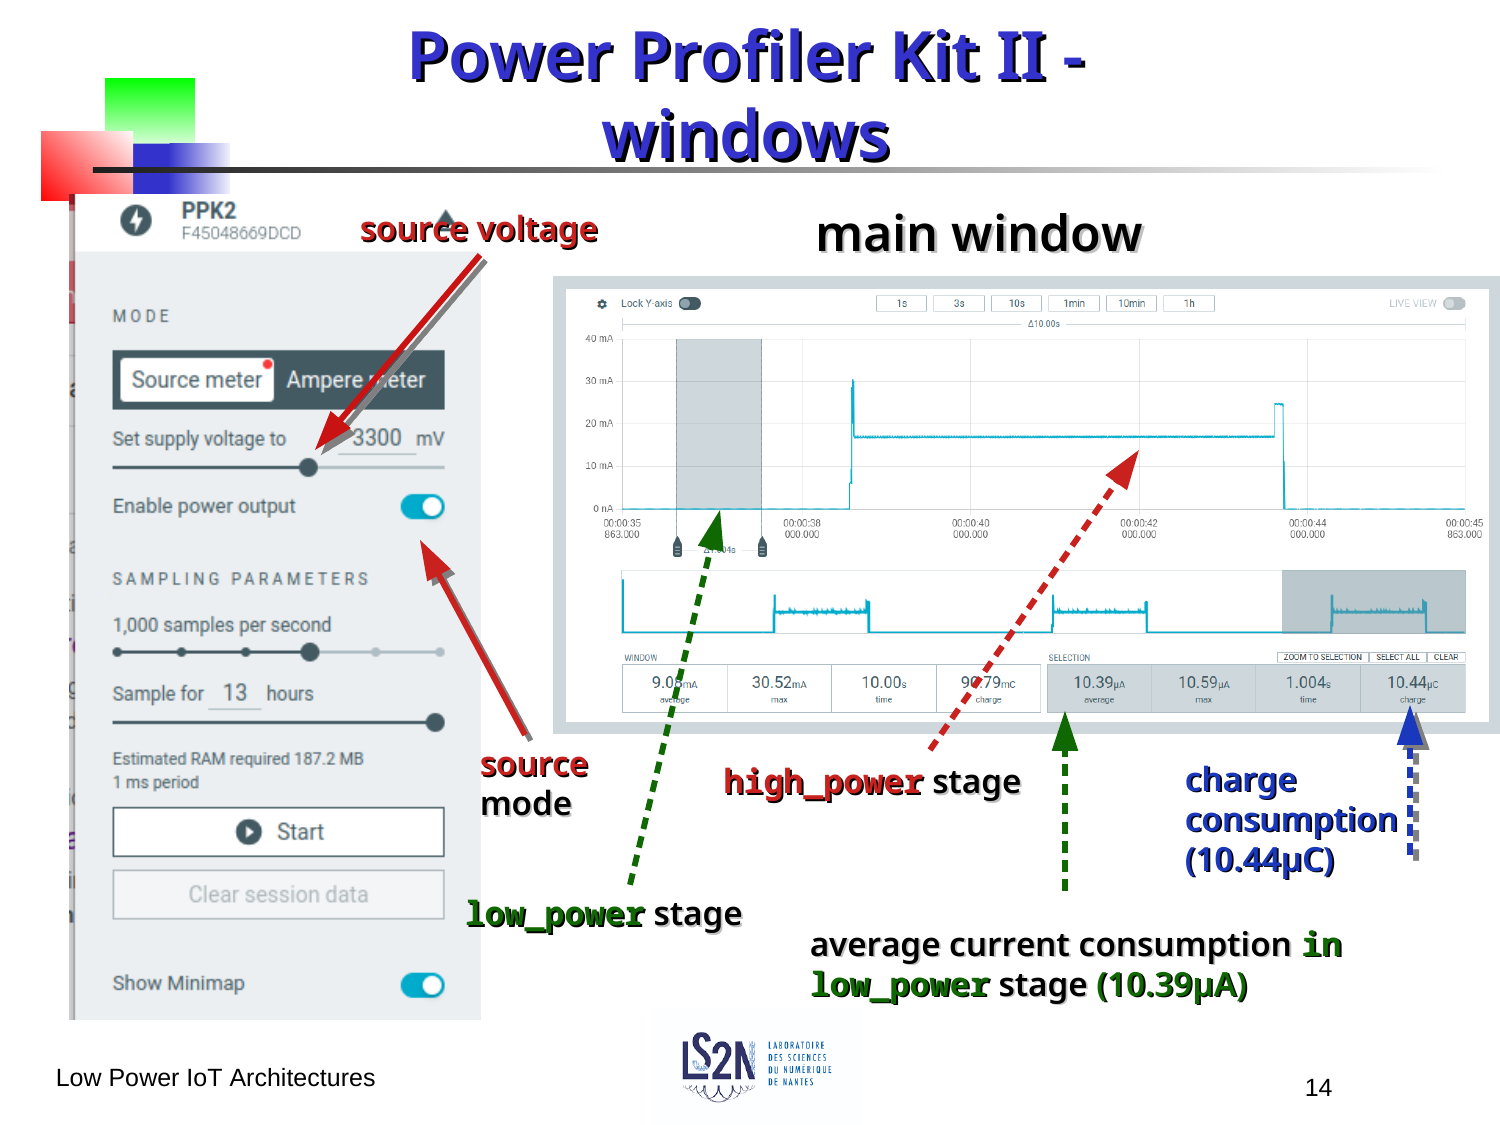

# Power Profiler Kit II - windows
main window
source voltage
source mode
charge consumption (10.44µC)
 high_power stage
low_power stage
average current consumption in low_power stage (10.39µA)
14